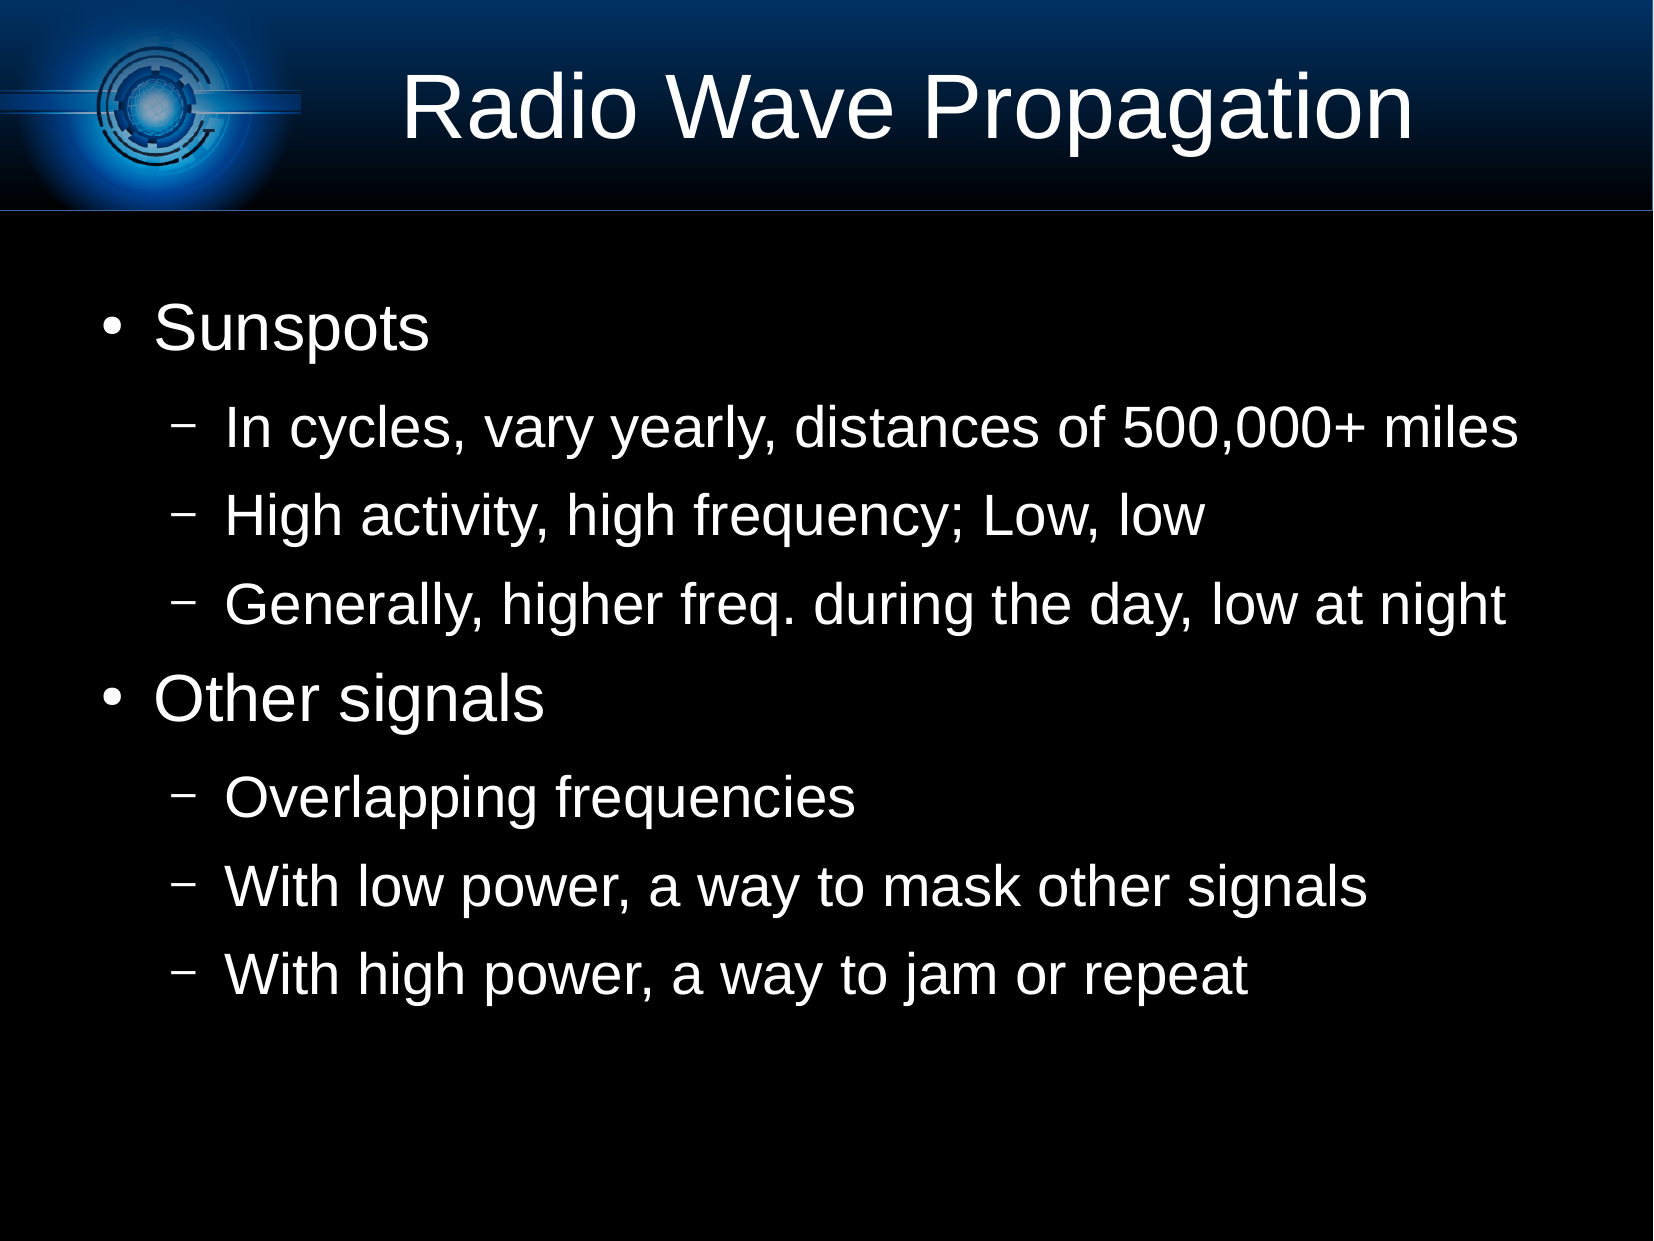

# Radio Wave Propagation
Sunspots
In cycles, vary yearly, distances of 500,000+ miles
High activity, high frequency; Low, low
Generally, higher freq. during the day, low at night
Other signals
Overlapping frequencies
With low power, a way to mask other signals
With high power, a way to jam or repeat